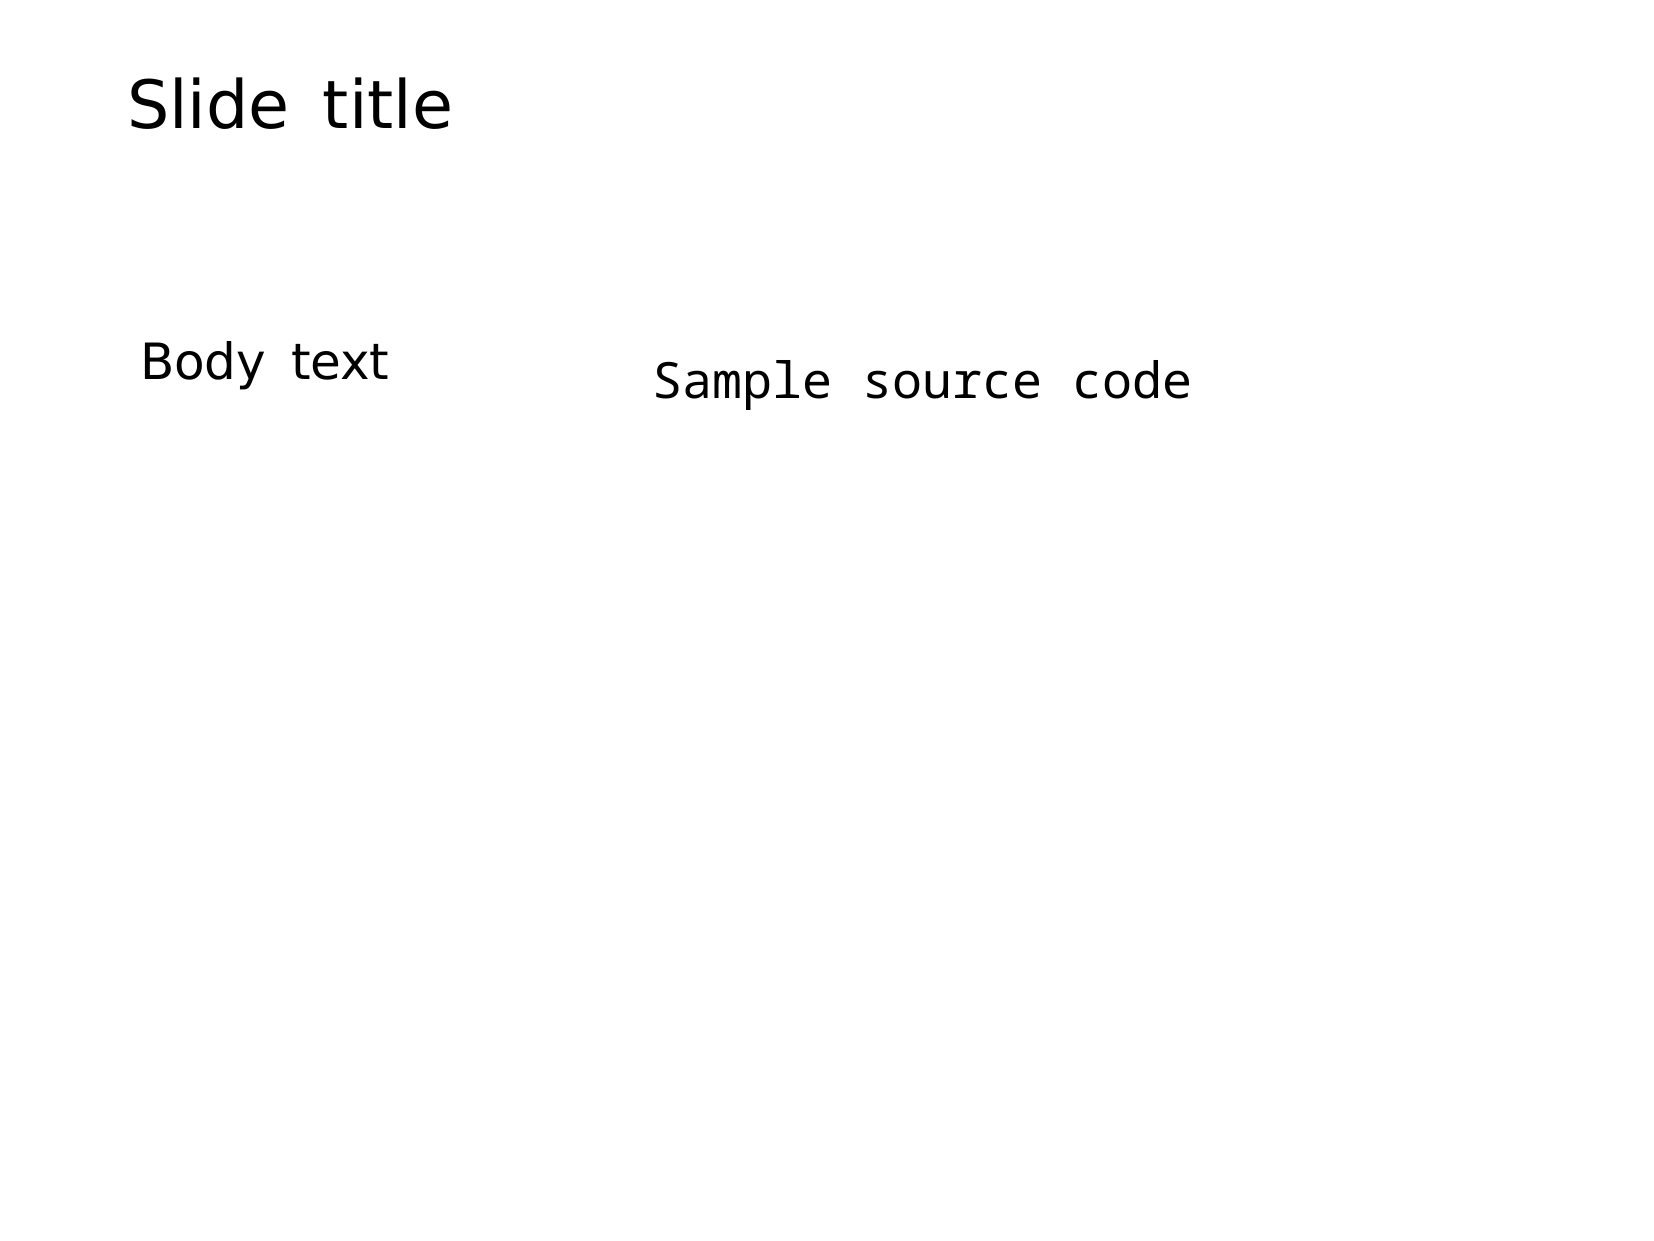

Slide title
Body text
Sample source code